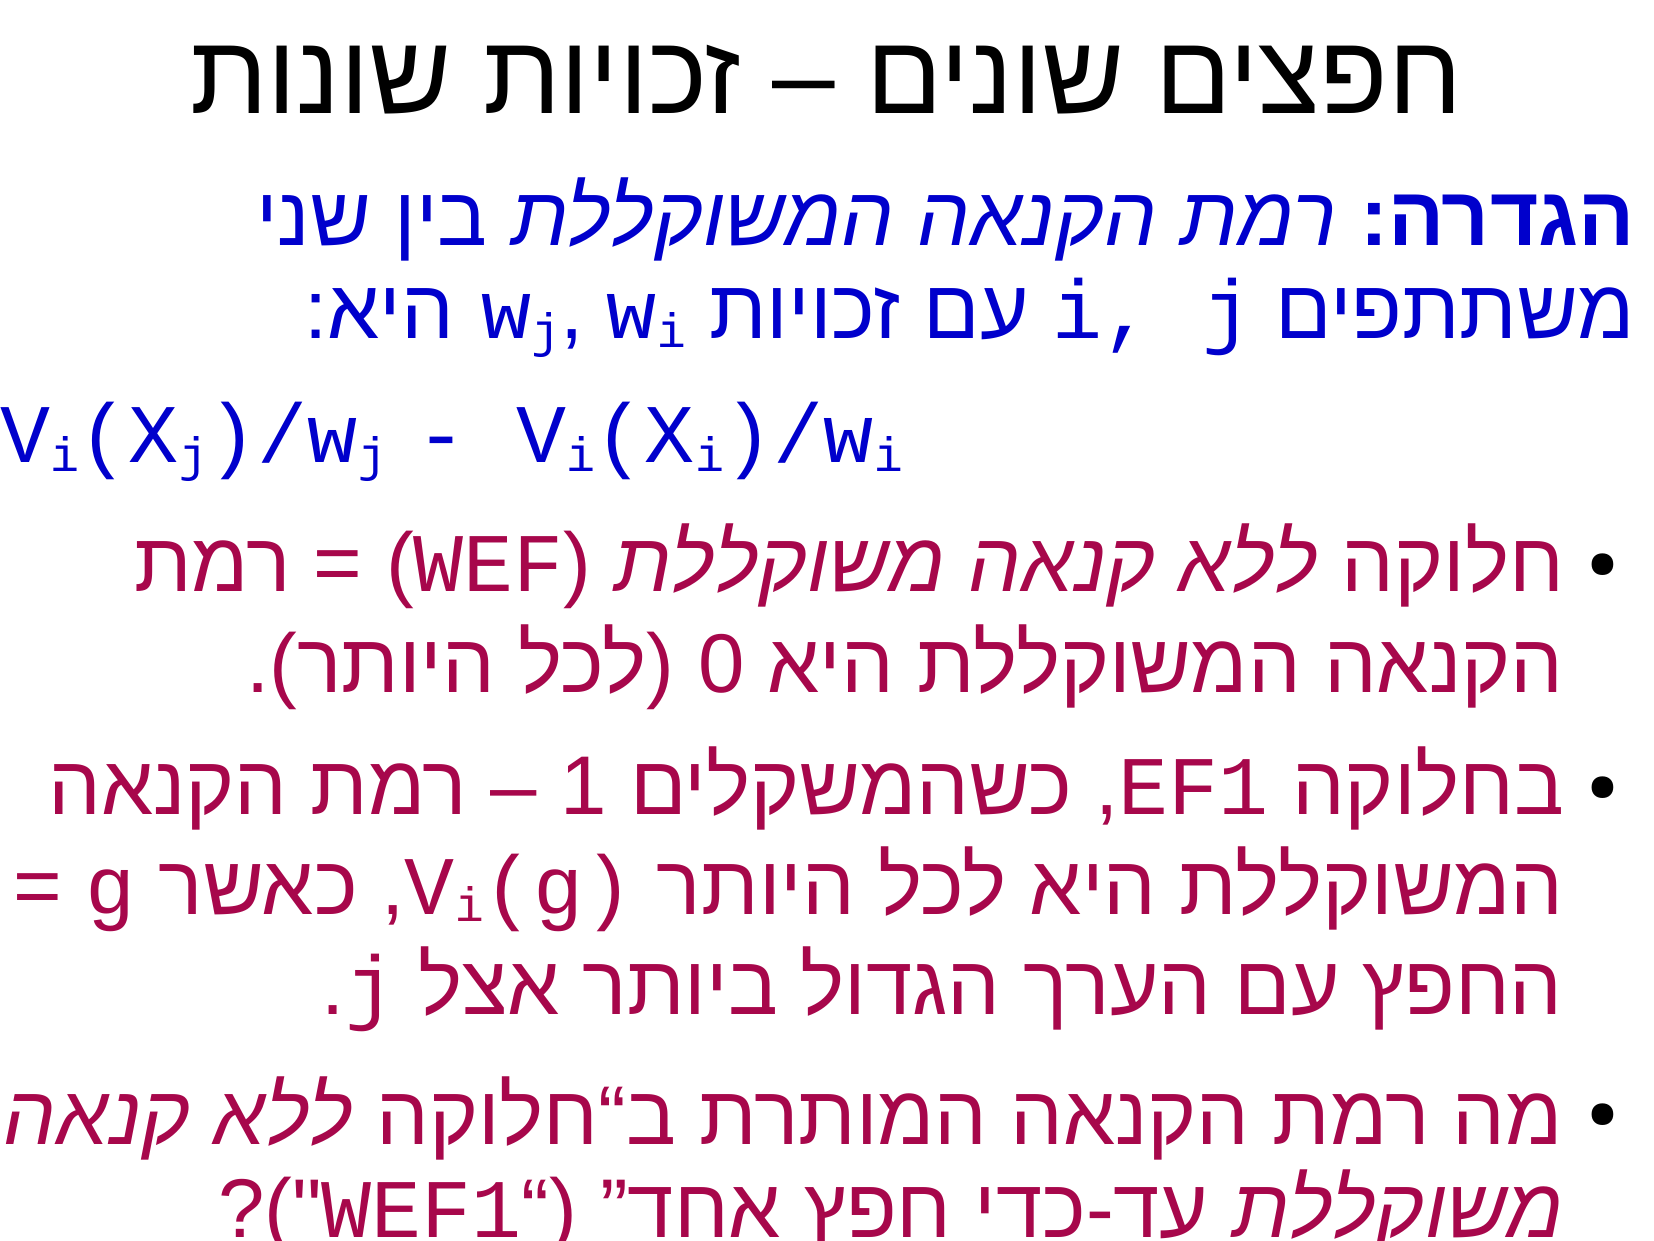

# חפצים שונים – זכויות שונות
הגדרה: רמת הקנאה המשוקללת בין שני משתתפים i, j עם זכויות wj, wi היא:
Vi(Xj)/wj - Vi(Xi)/wi
חלוקה ללא קנאה משוקללת (WEF) = רמת הקנאה המשוקללת היא 0 (לכל היותר).
בחלוקה EF1, כשהמשקלים 1 – רמת הקנאה המשוקללת היא לכל היותר Vi(g), כאשר g = החפץ עם הערך הגדול ביותר אצל j.
מה רמת הקנאה המותרת ב“חלוקה ללא קנאה משוקללת עד-כדי חפץ אחד” (“WEF1")?